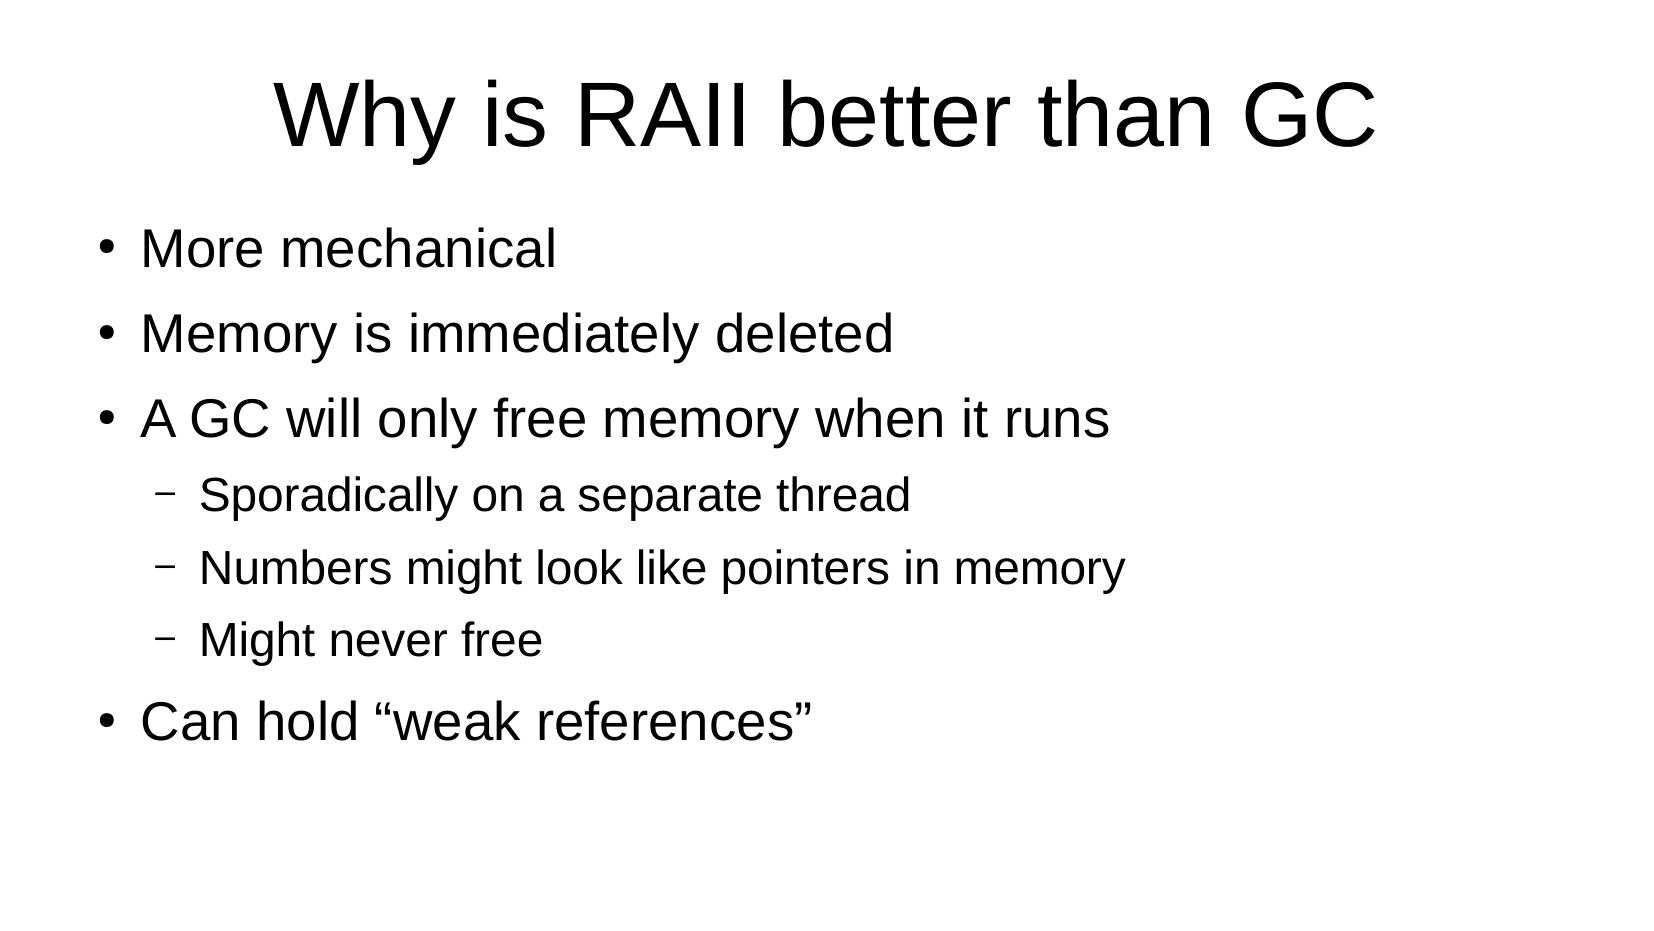

# Why is RAII better than GC
More mechanical
Memory is immediately deleted
A GC will only free memory when it runs
Sporadically on a separate thread
Numbers might look like pointers in memory
Might never free
Can hold “weak references”